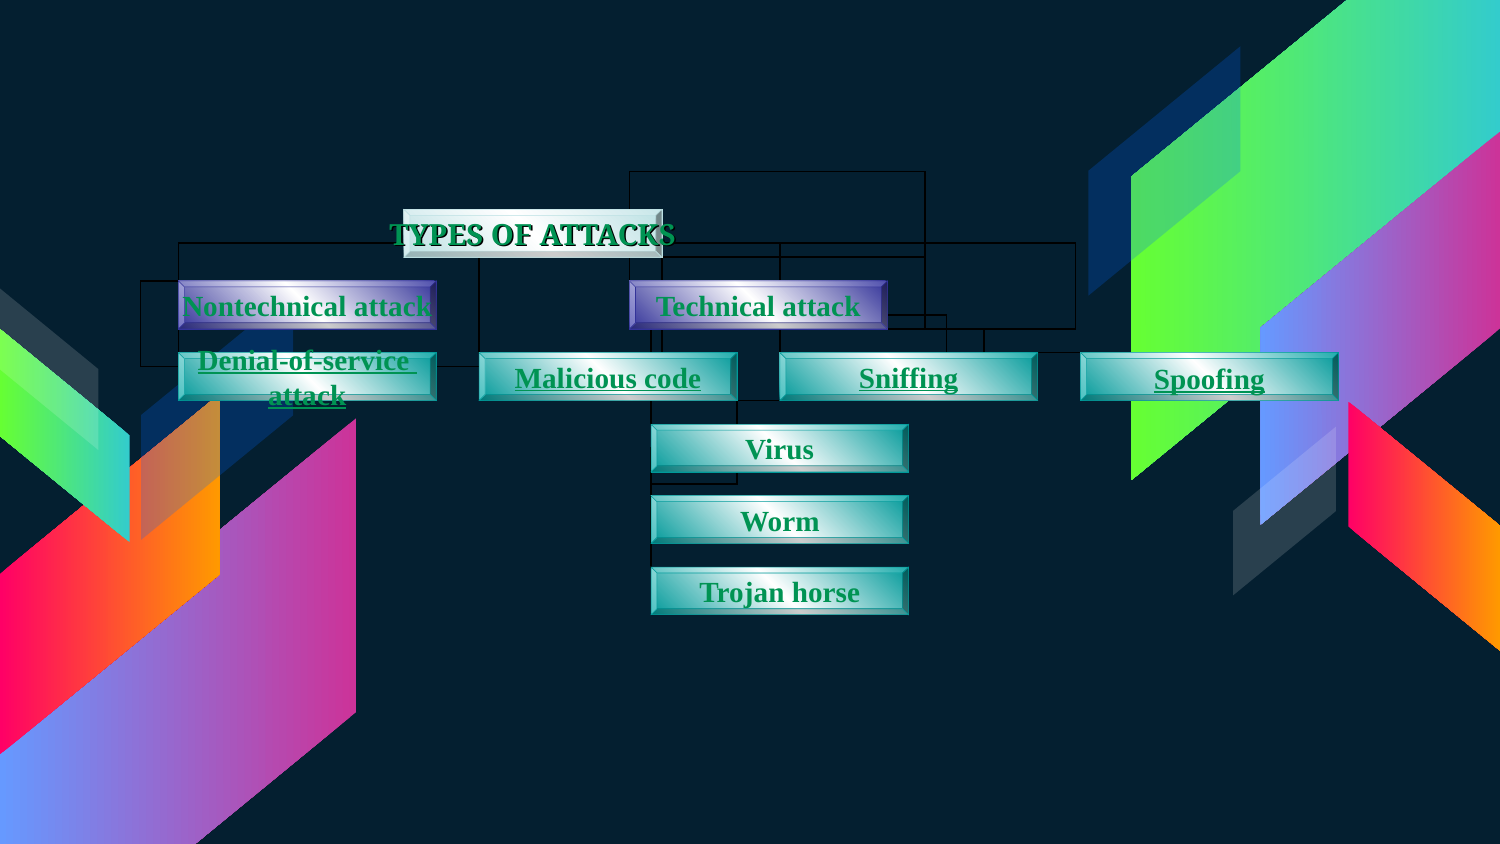

TYPES OF ATTACKS
Nontechnical attack
Technical attack
Denial-of-service
attack
Malicious code
Sniffing
Spoofing
Virus
Worm
Trojan horse